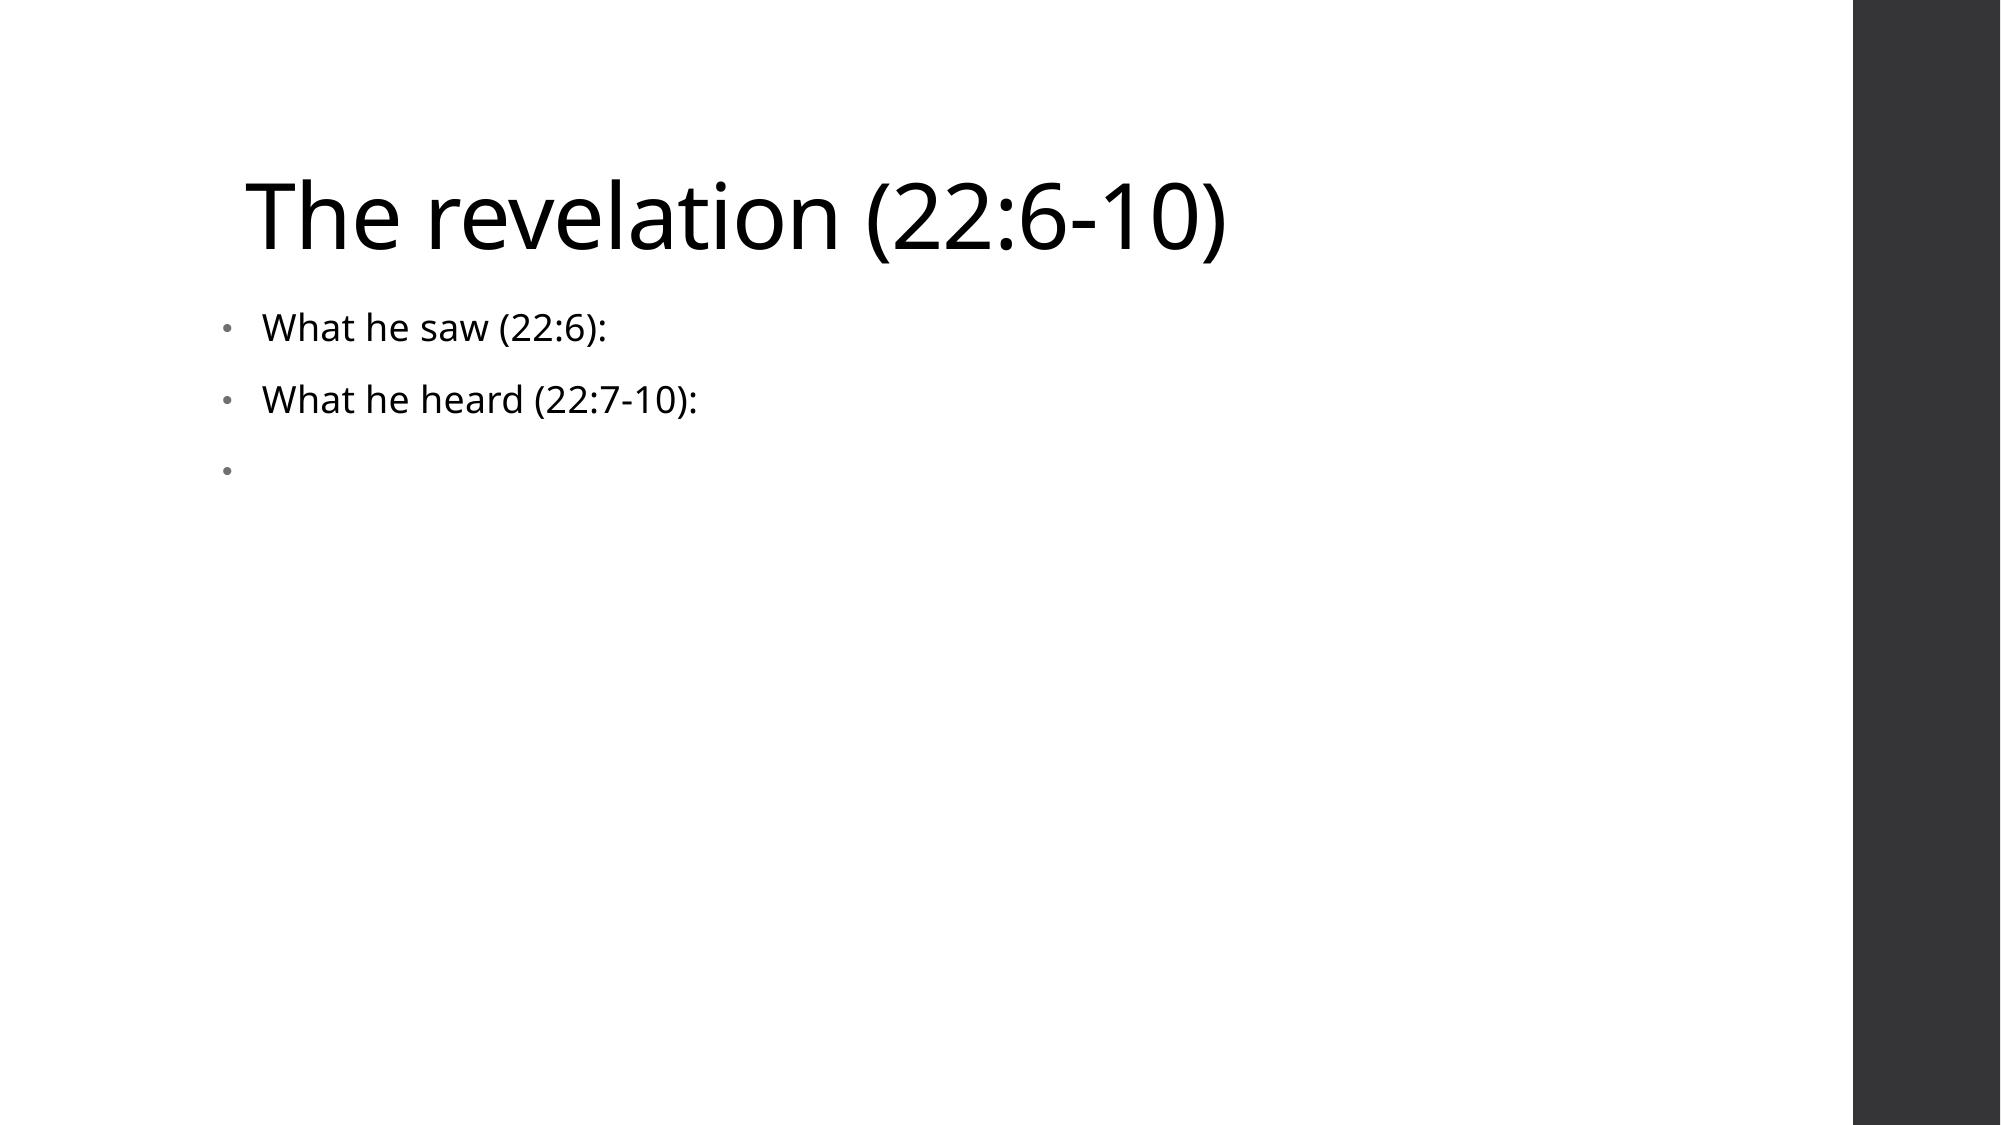

# The revelation (22:6-10)
 What he saw (22:6):
 What he heard (22:7-10):